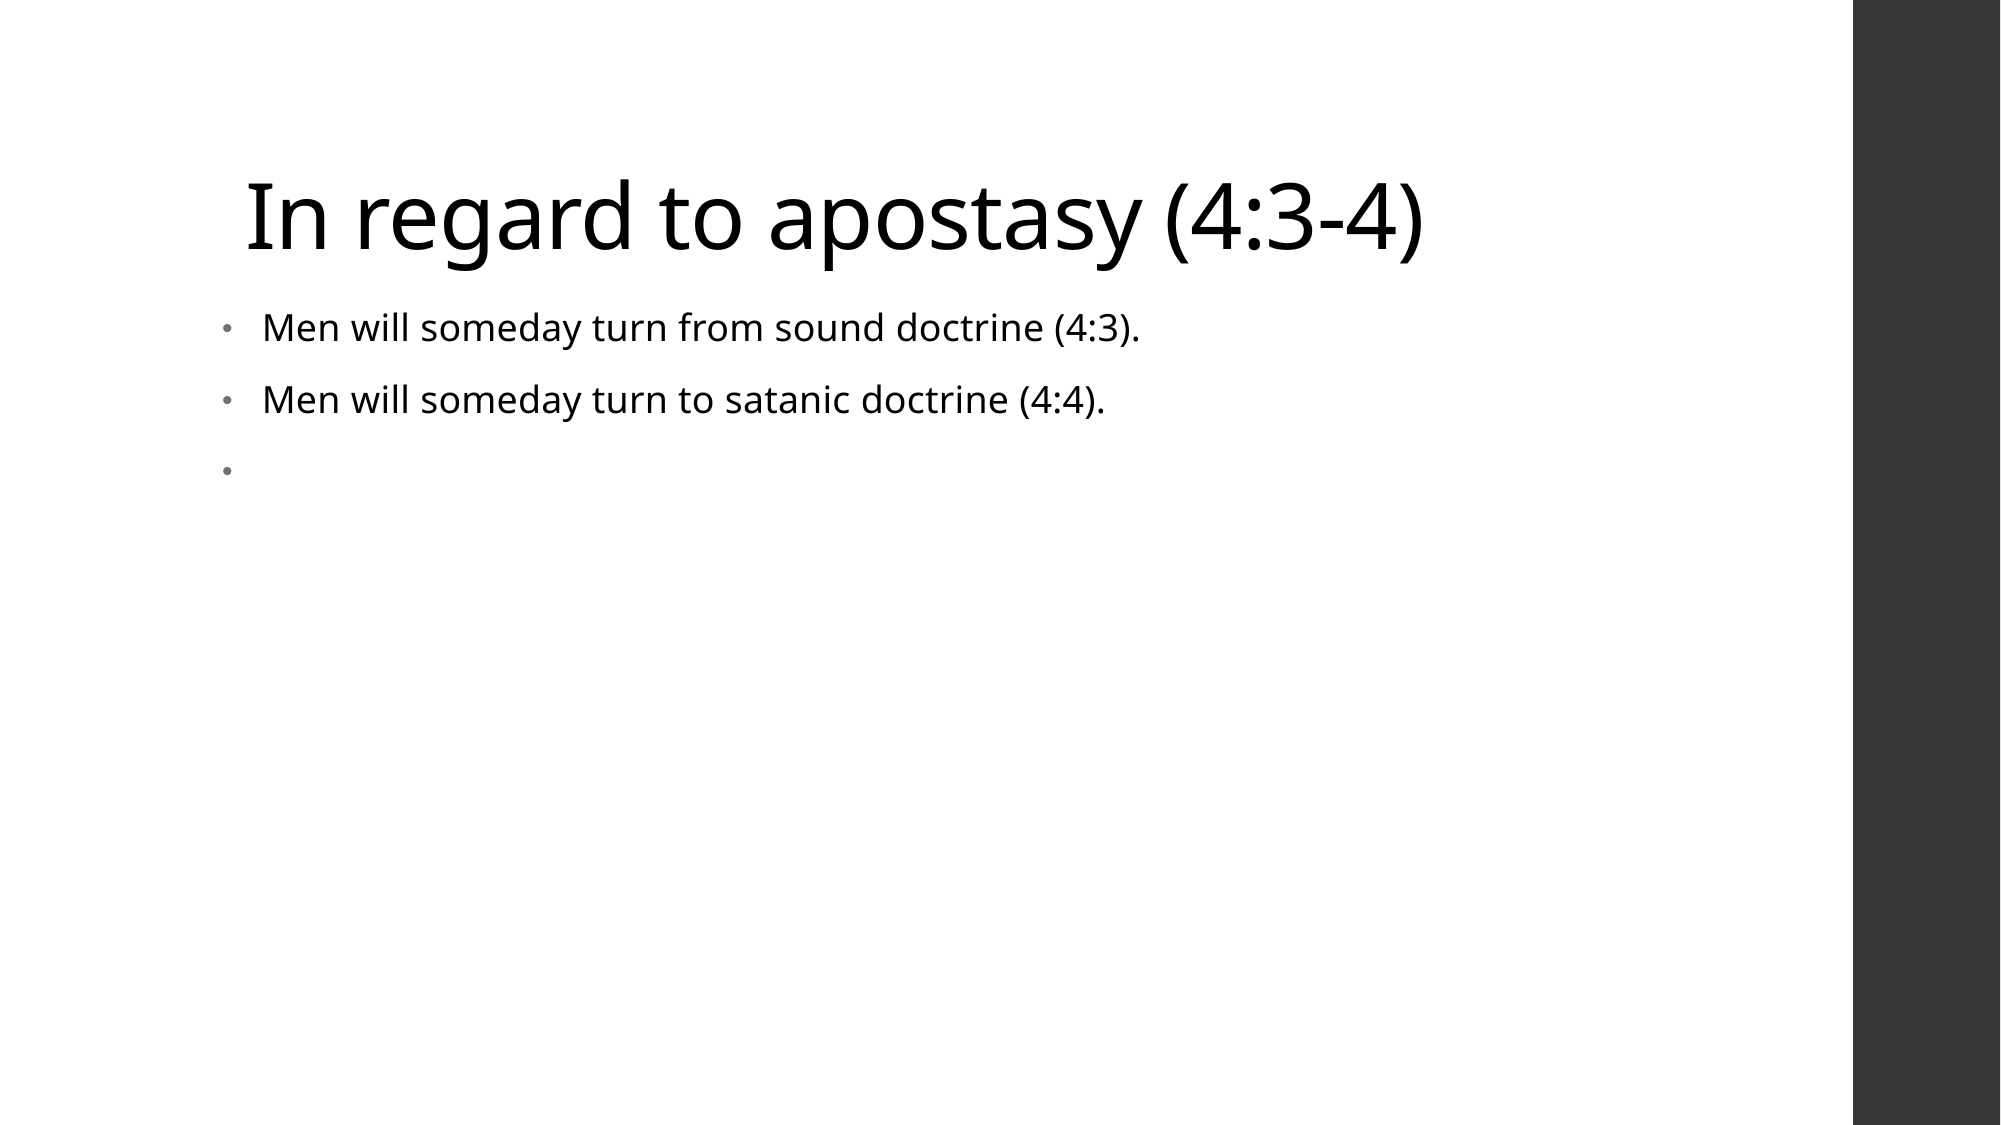

# In regard to apostasy (4:3-4)
 Men will someday turn from sound doctrine (4:3).
 Men will someday turn to satanic doctrine (4:4).